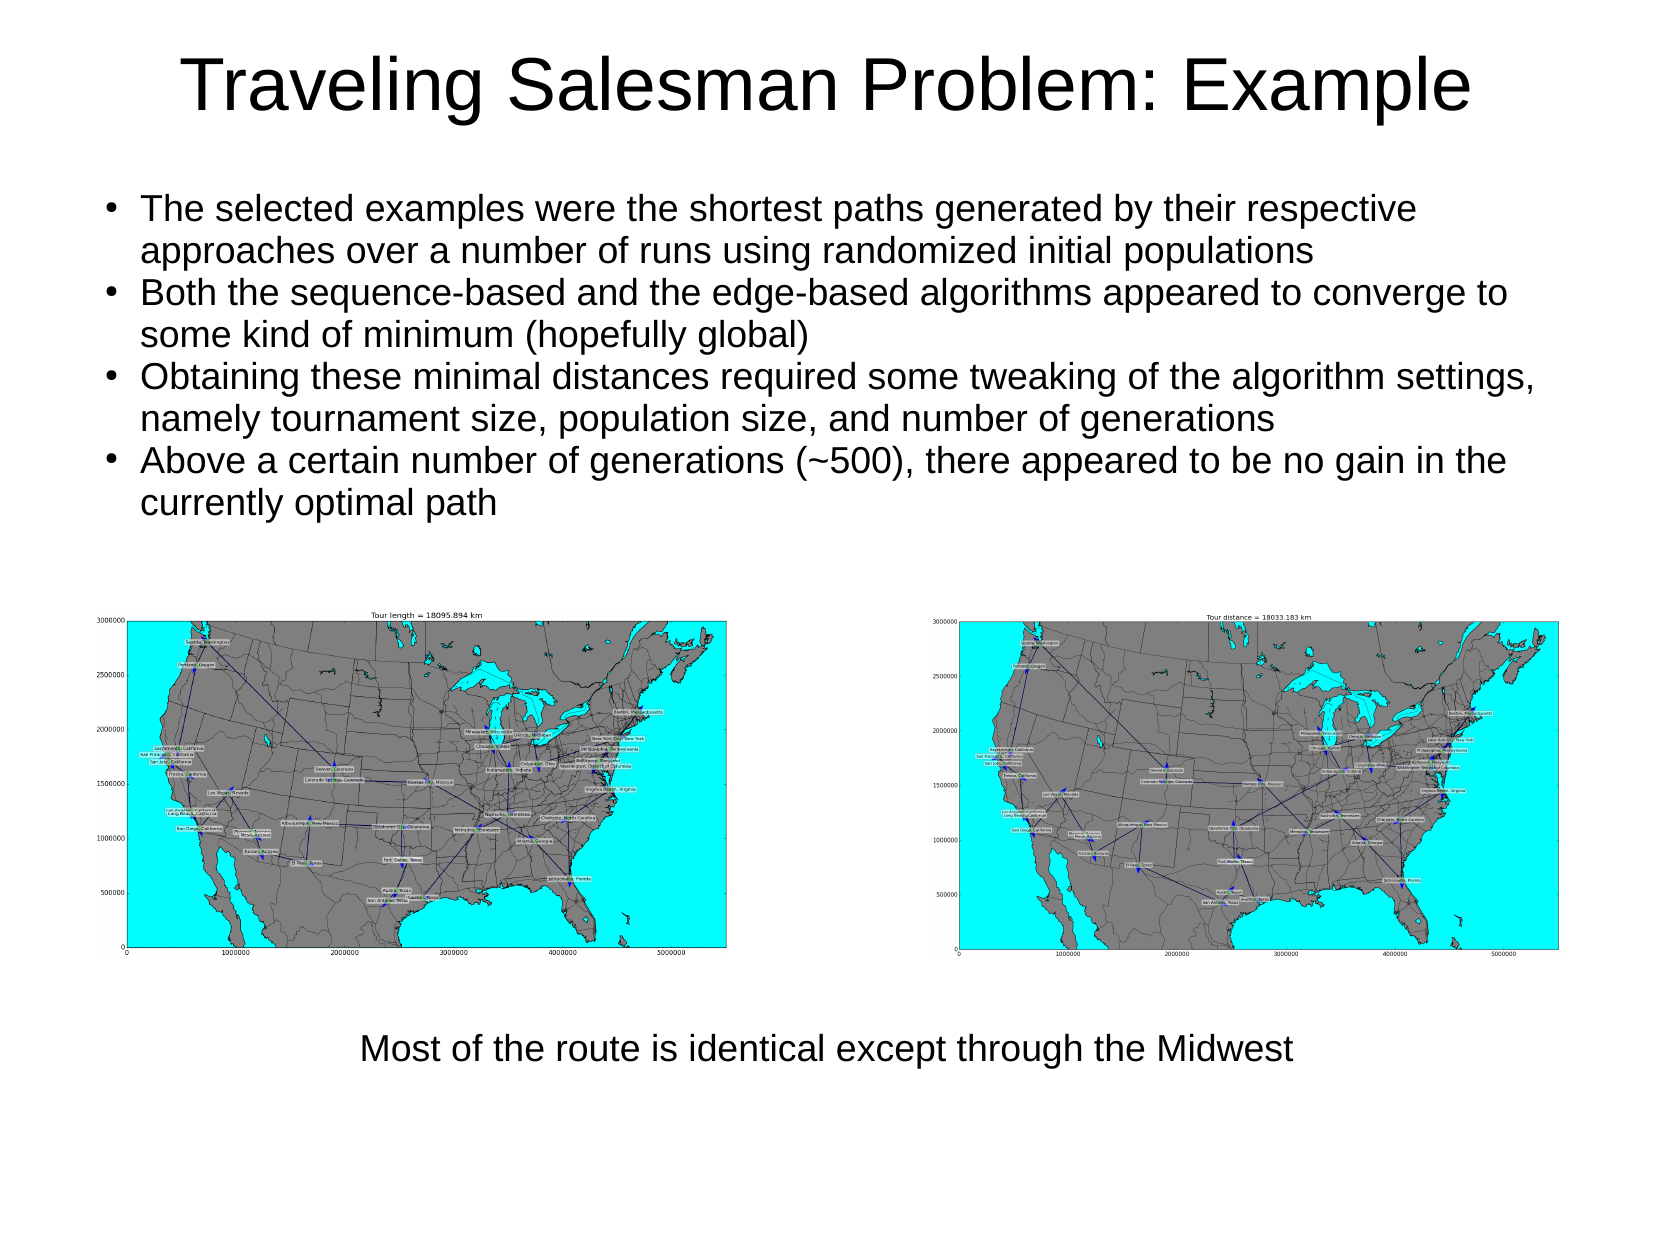

# Traveling Salesman Problem: Example
The selected examples were the shortest paths generated by their respective approaches over a number of runs using randomized initial populations
Both the sequence-based and the edge-based algorithms appeared to converge to some kind of minimum (hopefully global)
Obtaining these minimal distances required some tweaking of the algorithm settings, namely tournament size, population size, and number of generations
Above a certain number of generations (~500), there appeared to be no gain in the currently optimal path
Most of the route is identical except through the Midwest